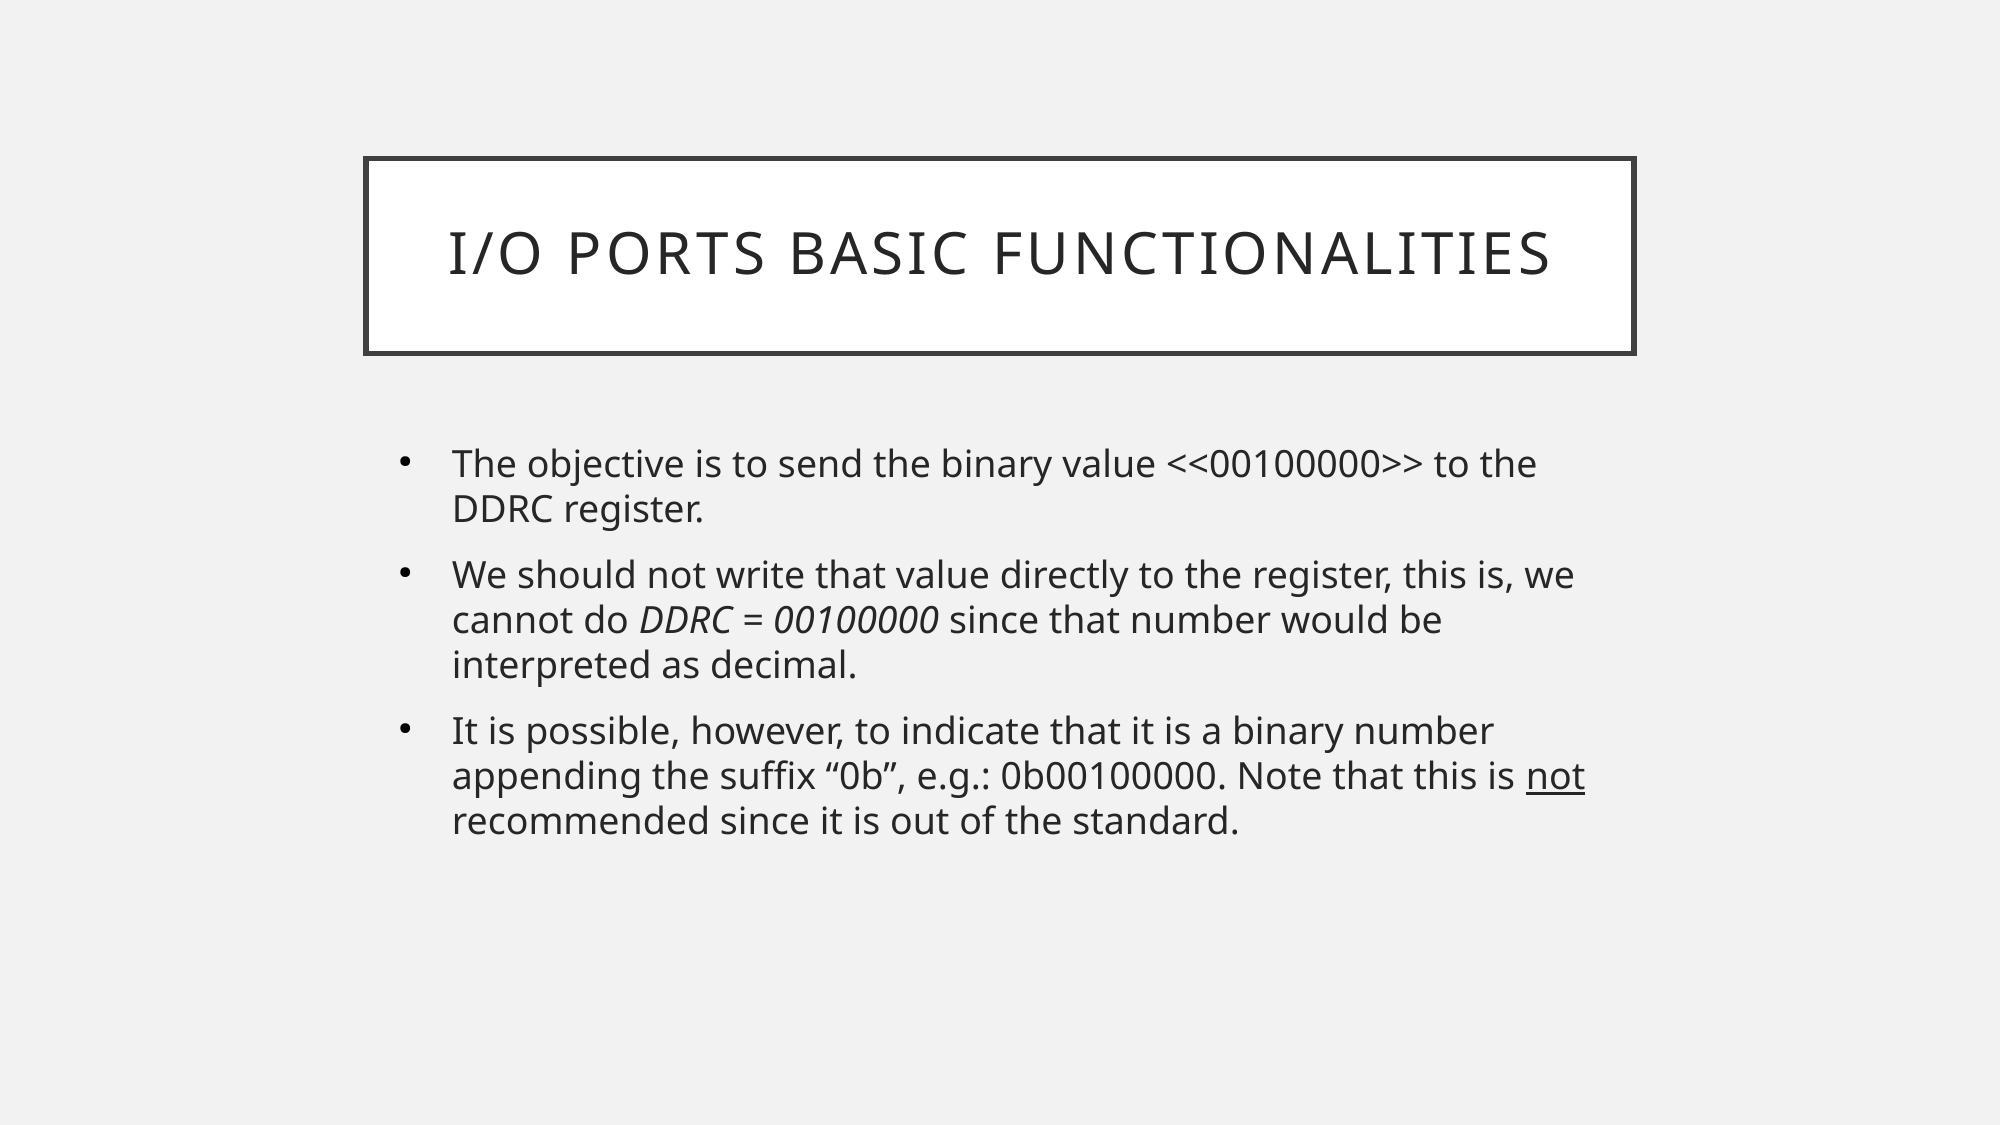

# i/o ports basic functionalities
The objective is to send the binary value <<00100000>> to the DDRC register.
We should not write that value directly to the register, this is, we cannot do DDRC = 00100000 since that number would be interpreted as decimal.
It is possible, however, to indicate that it is a binary number appending the suffix “0b”, e.g.: 0b00100000. Note that this is not recommended since it is out of the standard.